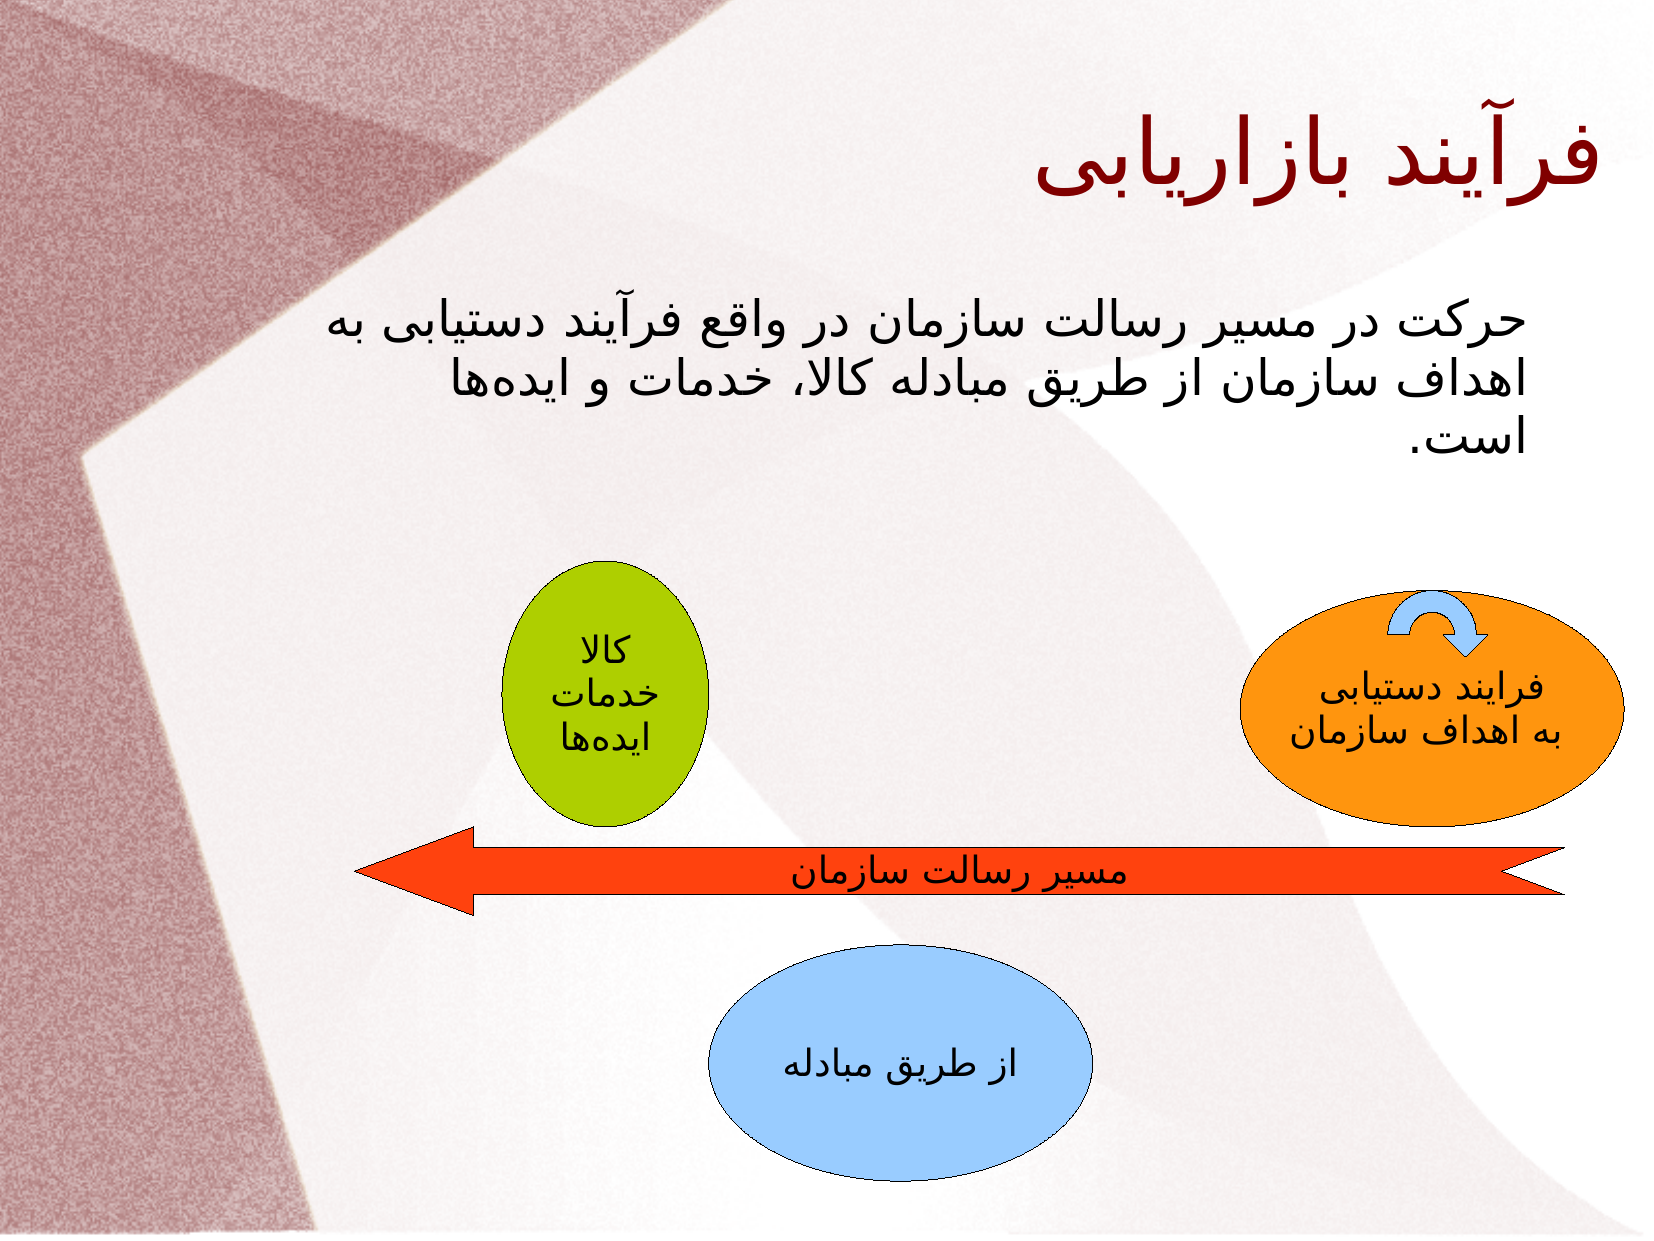

# فرآیند بازاریابی
حرکت در مسیر رسالت سازمان در‌ واقع فرآیند دستیابی به اهداف سازمان از طریق مبادله کالا، خدمات و ایده‌ها است.
کالا
خدمات
ایده‌ها
فرایند دستیابی
 به اهداف سازمان
مسیر رسالت سازمان
از طریق مبادله